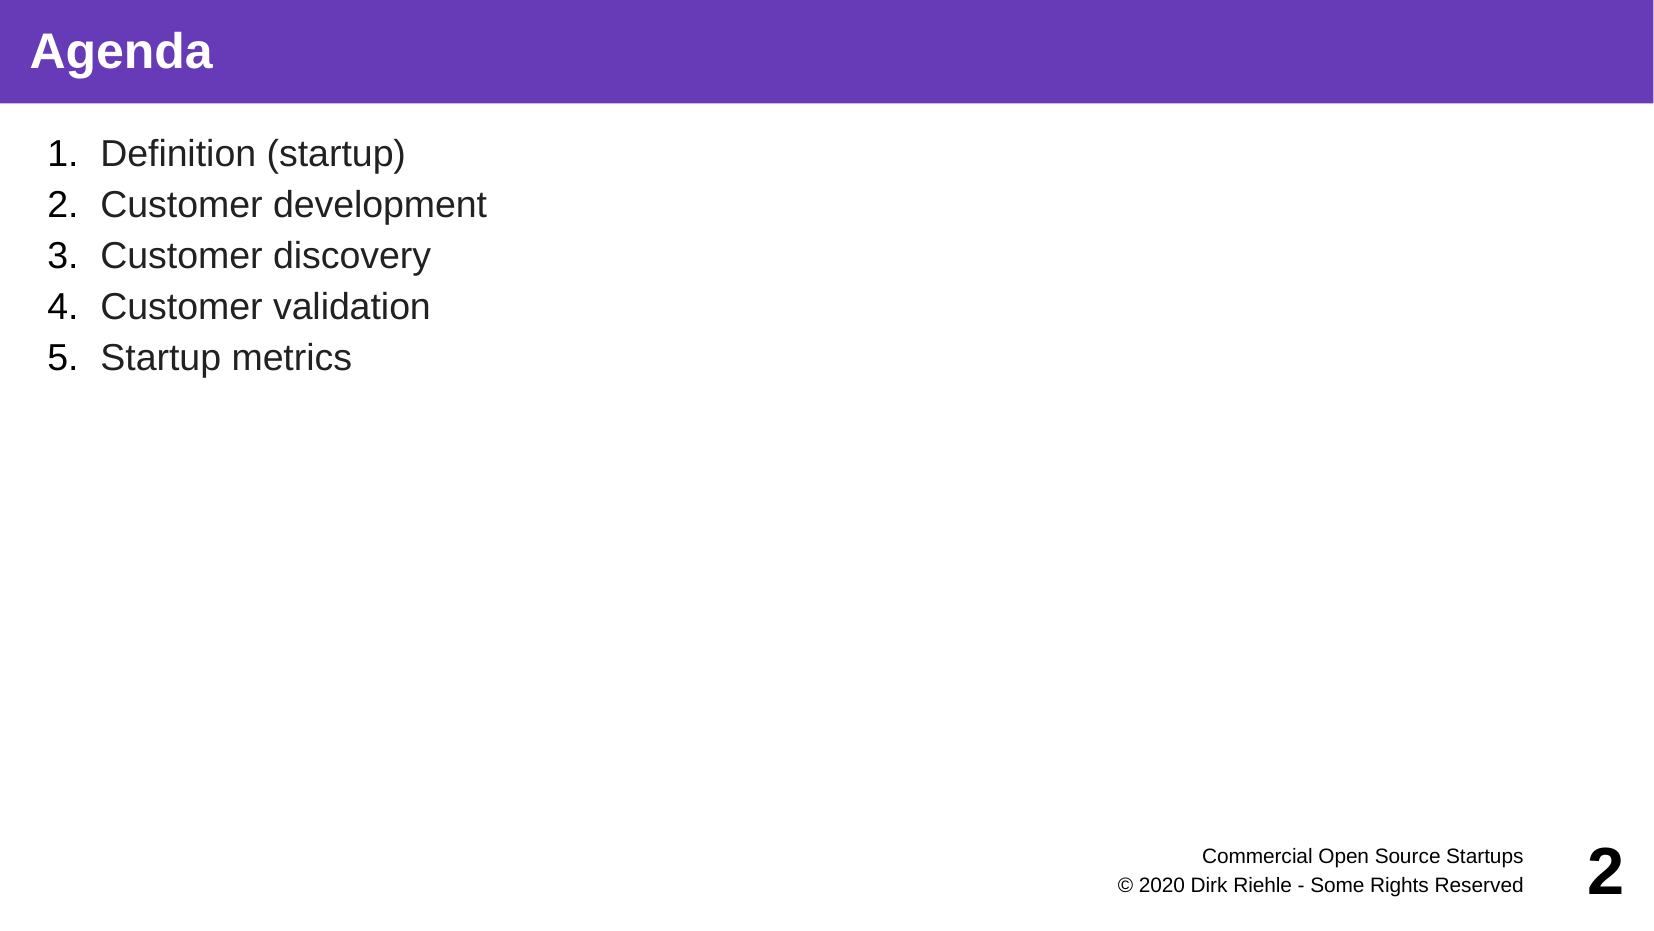

# Agenda
Definition (startup)
Customer development
Customer discovery
Customer validation
Startup metrics
Commercial Open Source Startups
2
© 2020 Dirk Riehle - Some Rights Reserved